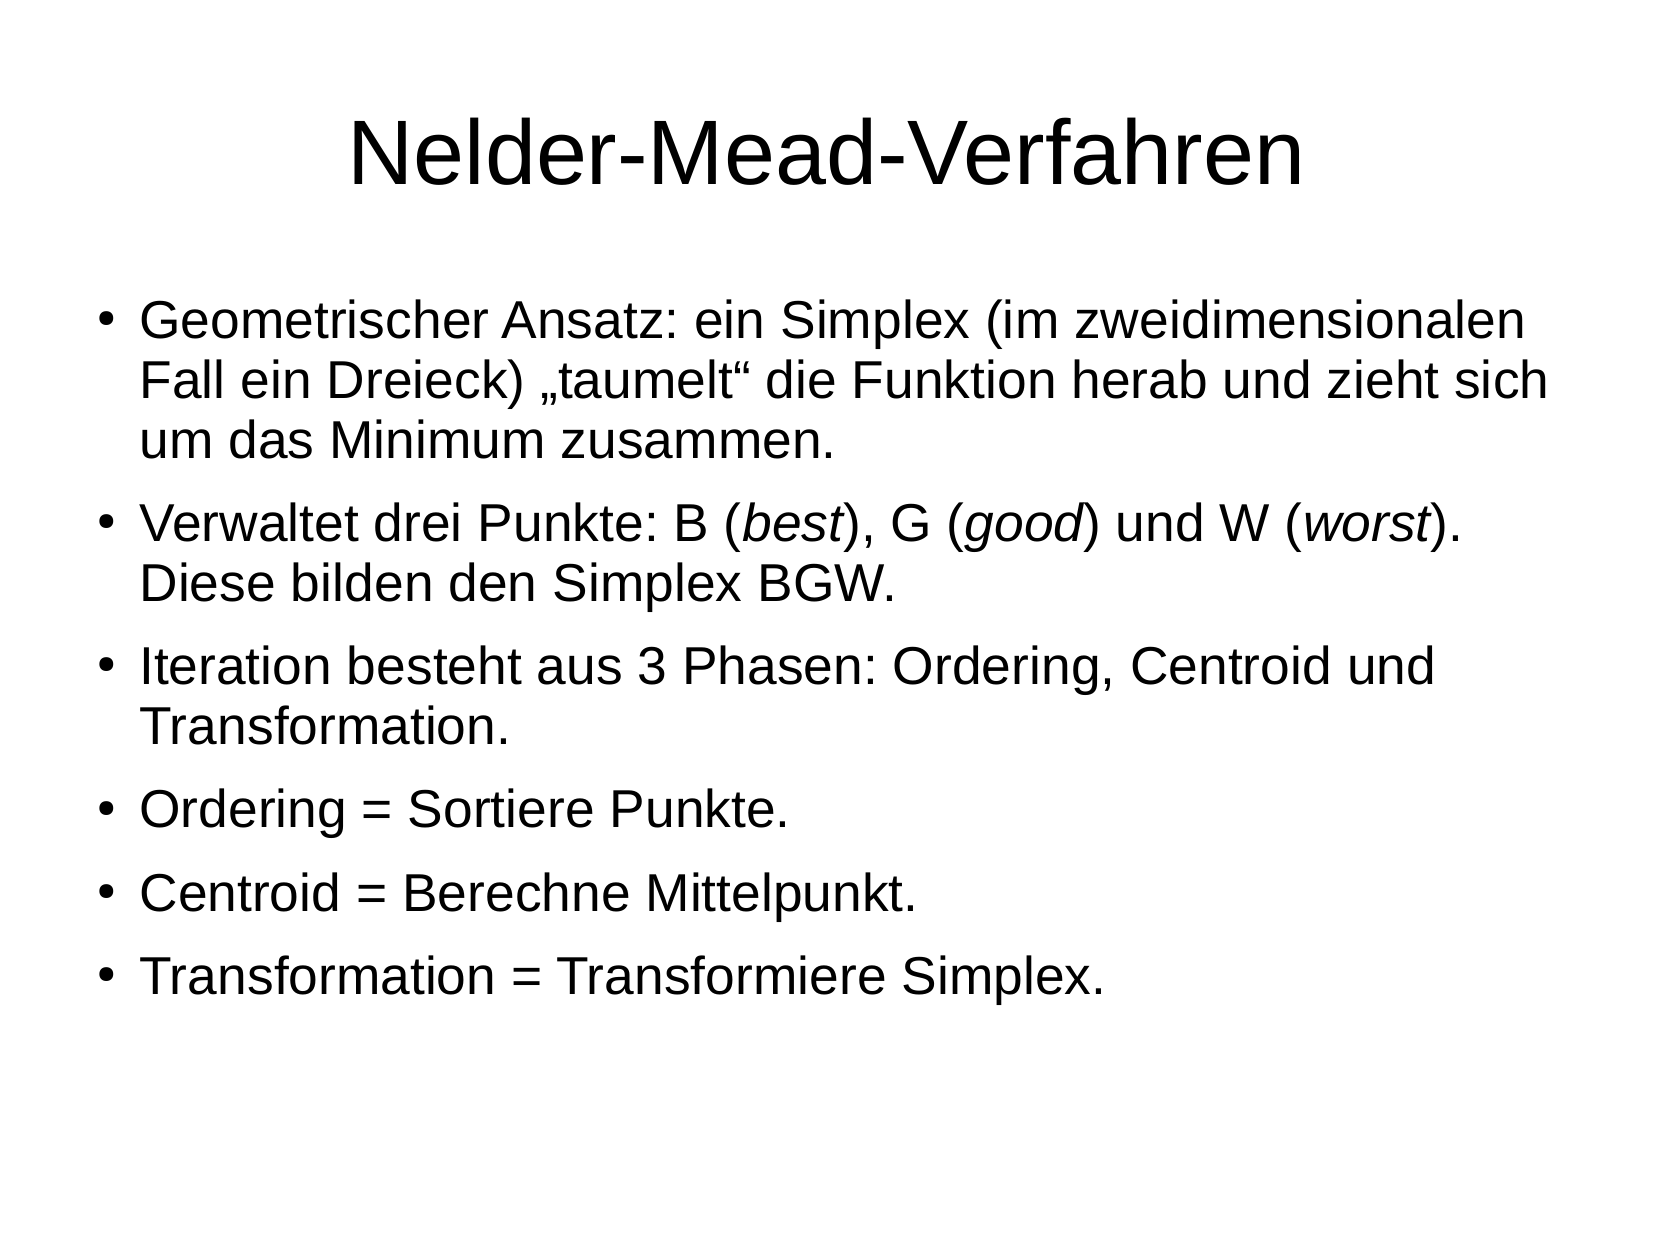

# Nelder-Mead-Verfahren
Geometrischer Ansatz: ein Simplex (im zweidimensionalen Fall ein Dreieck) „taumelt“ die Funktion herab und zieht sich um das Minimum zusammen.
Verwaltet drei Punkte: B (best), G (good) und W (worst). Diese bilden den Simplex BGW.
Iteration besteht aus 3 Phasen: Ordering, Centroid und Transformation.
Ordering = Sortiere Punkte.
Centroid = Berechne Mittelpunkt.
Transformation = Transformiere Simplex.